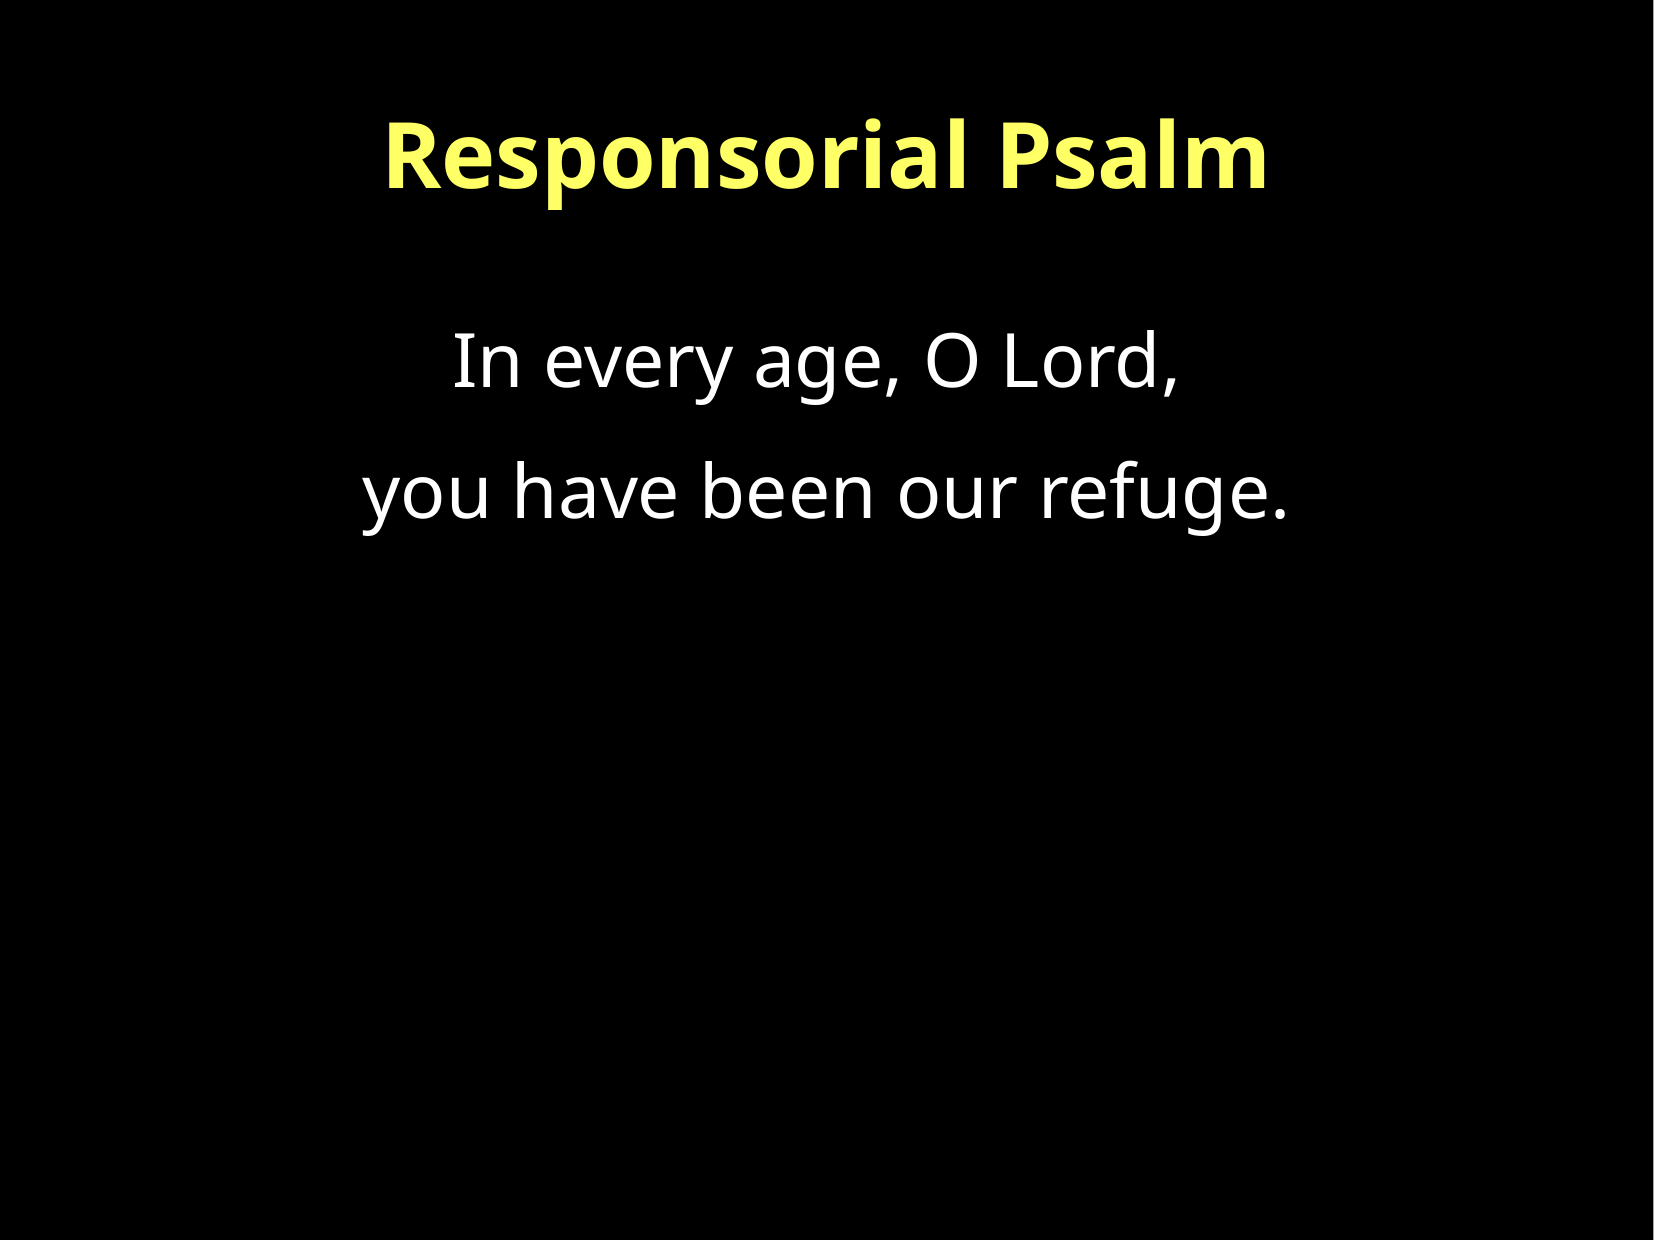

# Responsorial Psalm
In every age, O Lord,
you have been our refuge.